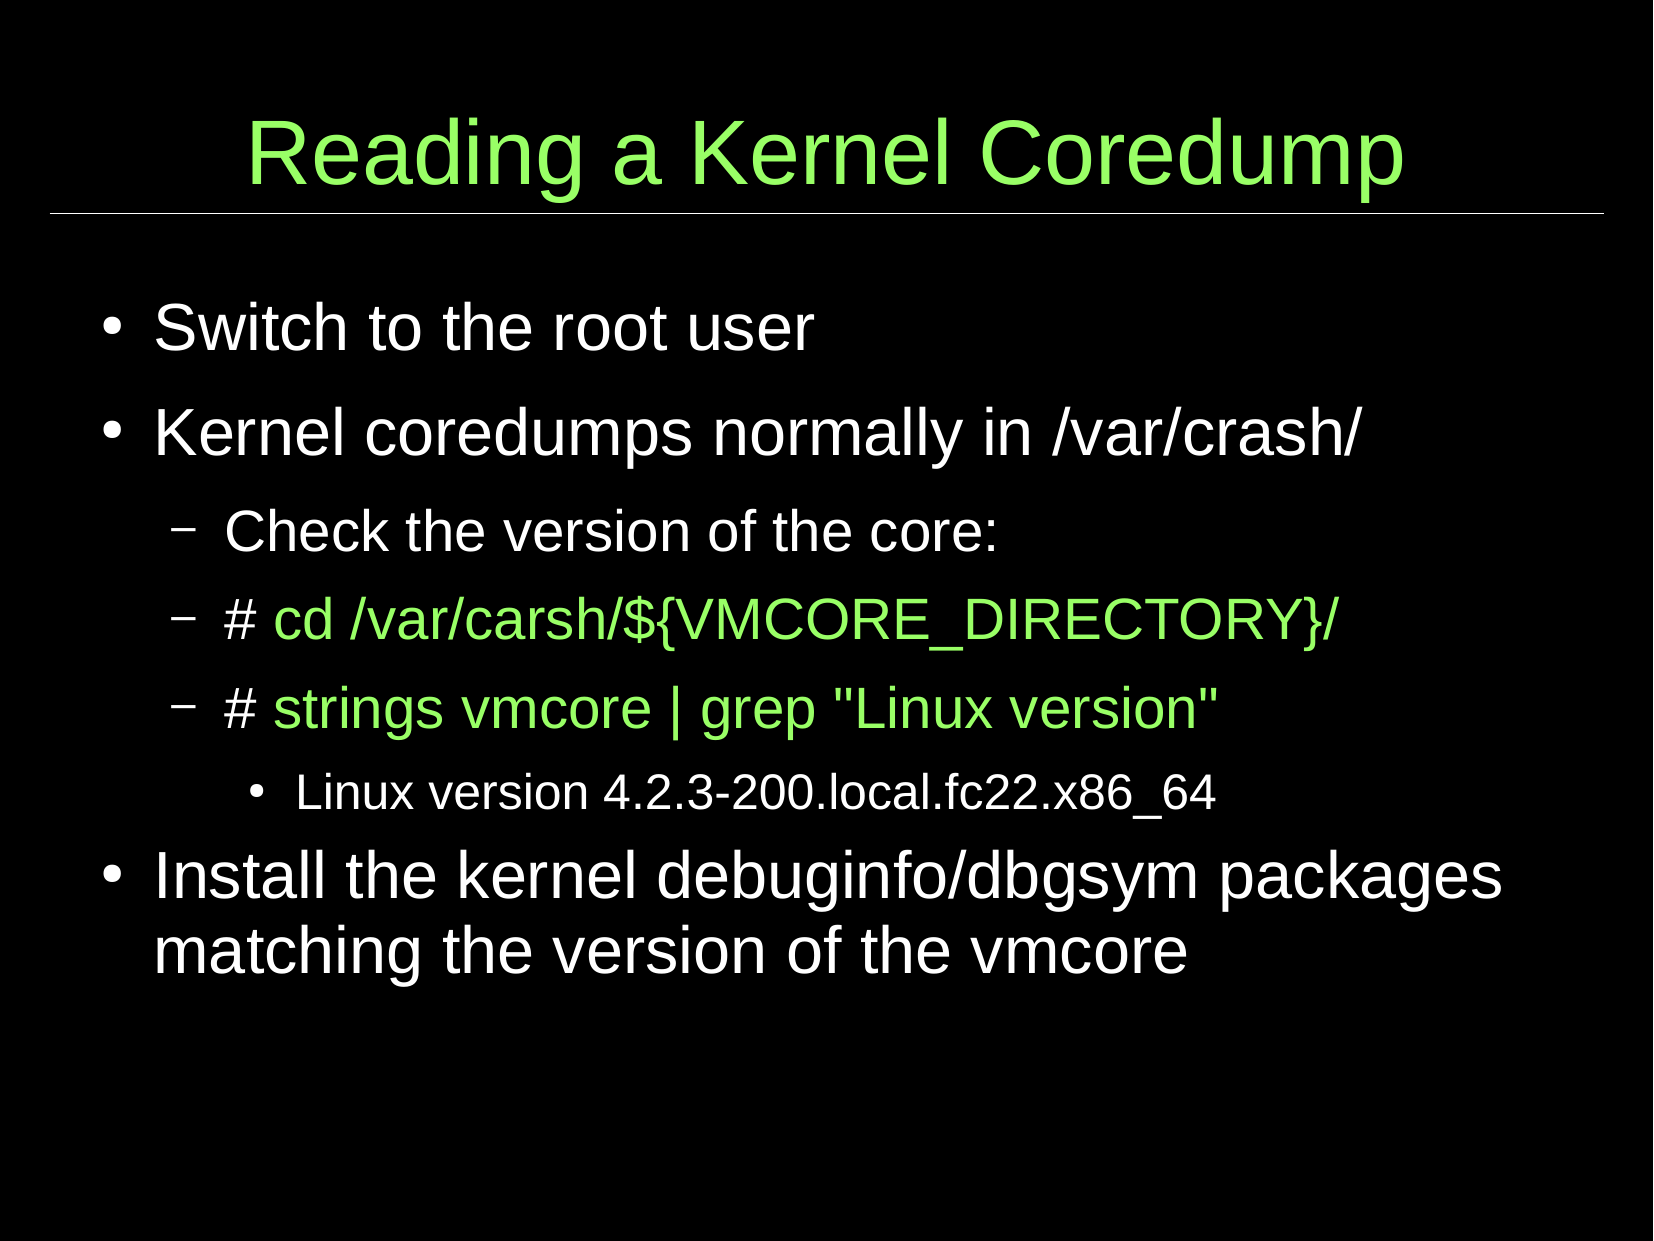

# Reading a Kernel Coredump
Switch to the root user
Kernel coredumps normally in /var/crash/
Check the version of the core:
# cd /var/carsh/${VMCORE_DIRECTORY}/
# strings vmcore | grep "Linux version"
Linux version 4.2.3-200.local.fc22.x86_64
Install the kernel debuginfo/dbgsym packages matching the version of the vmcore